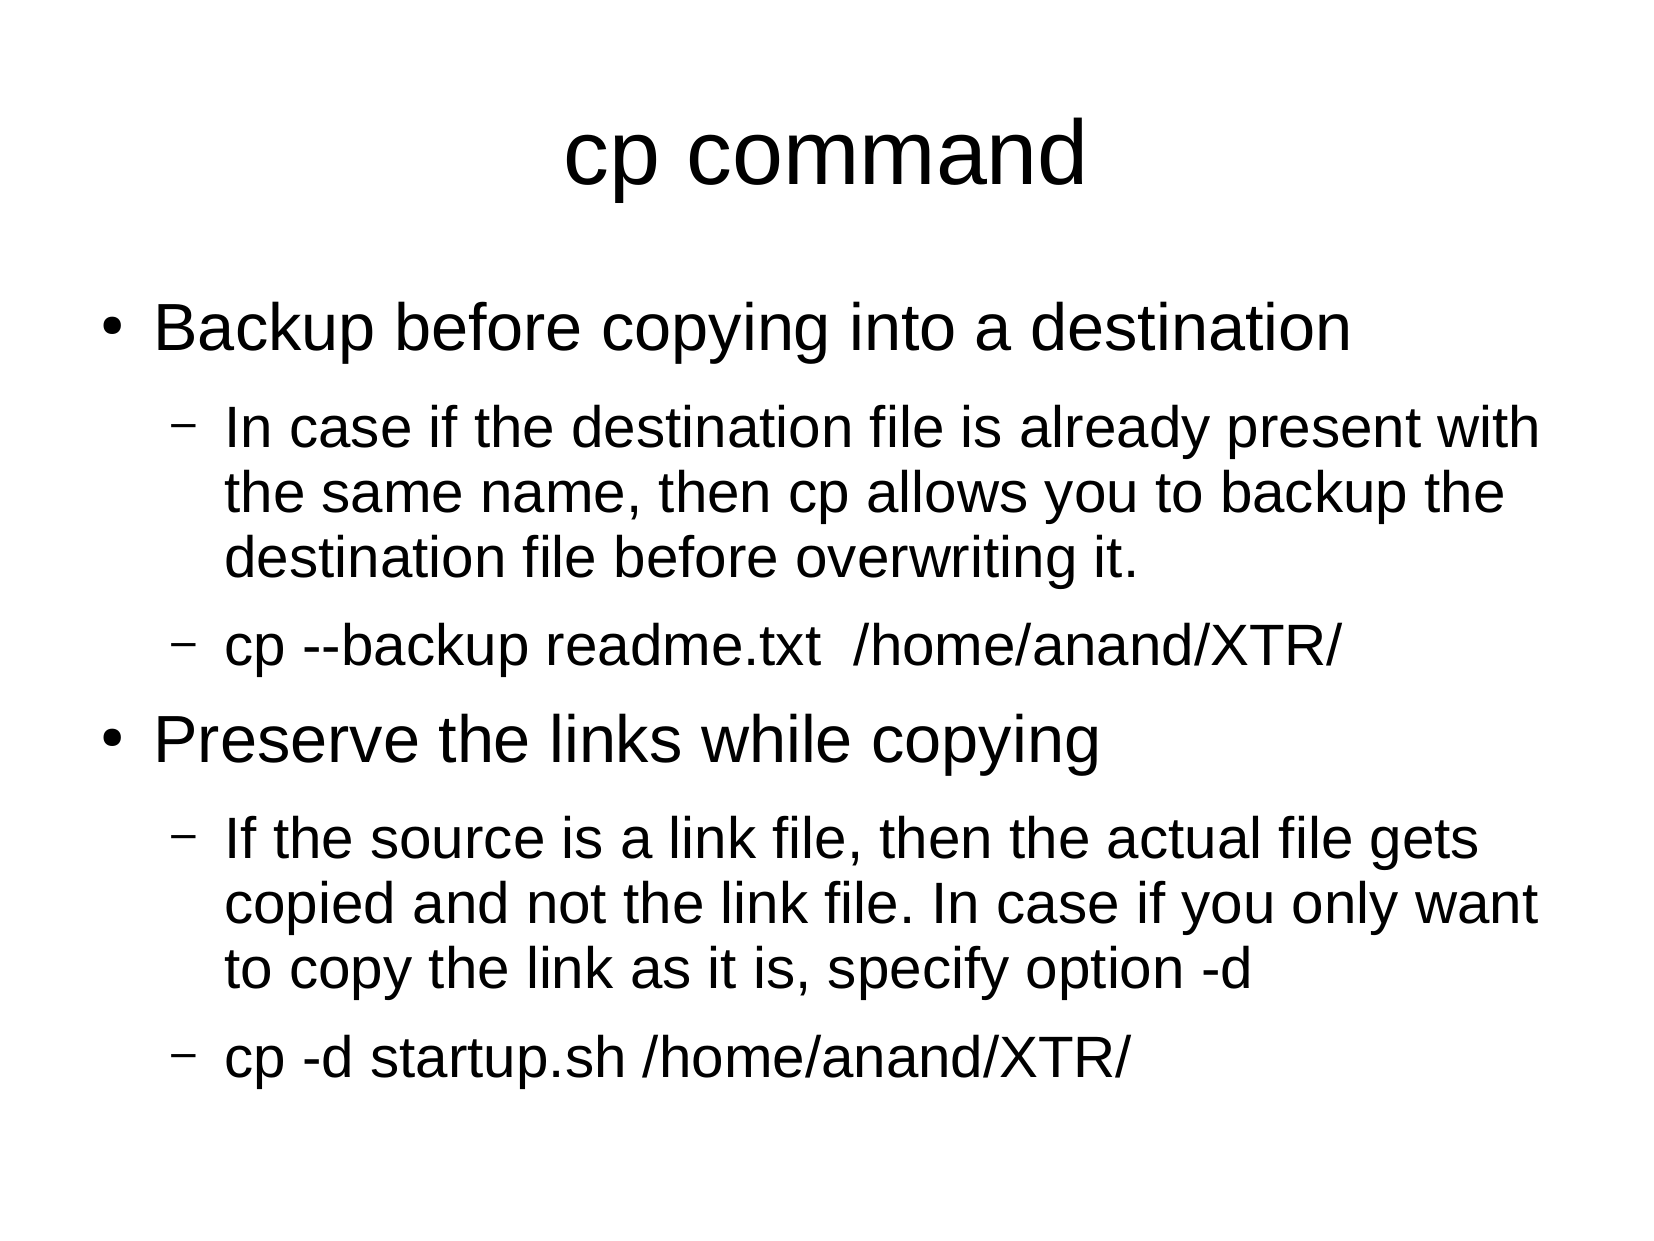

# cp command
Backup before copying into a destination
In case if the destination file is already present with the same name, then cp allows you to backup the destination file before overwriting it.
cp --backup readme.txt /home/anand/XTR/
Preserve the links while copying
If the source is a link file, then the actual file gets copied and not the link file. In case if you only want to copy the link as it is, specify option -d
cp -d startup.sh /home/anand/XTR/